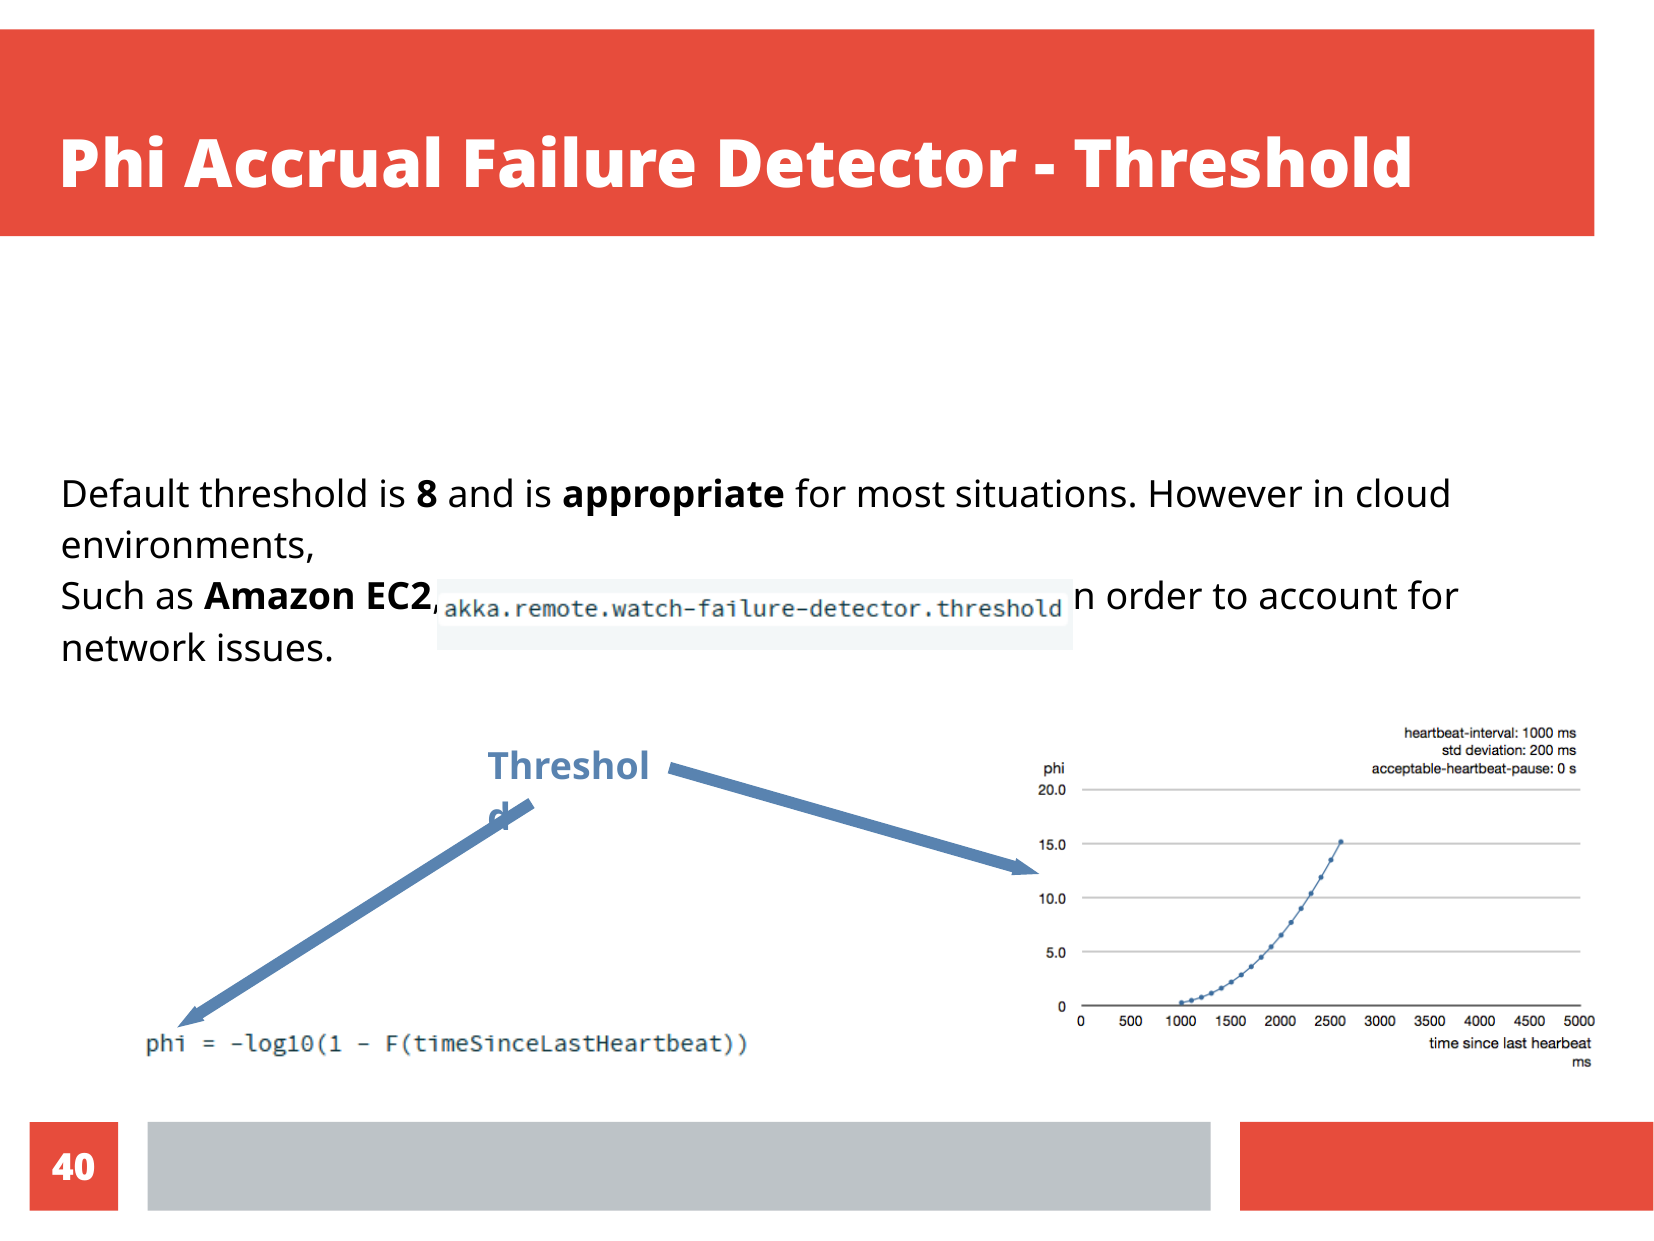

# Phi Accrual Failure Detector - Threshold
Default threshold is 8 and is appropriate for most situations. However in cloud environments,
Such as Amazon EC2, the value could be increased to 12 in order to account for network issues.
Threshold
40